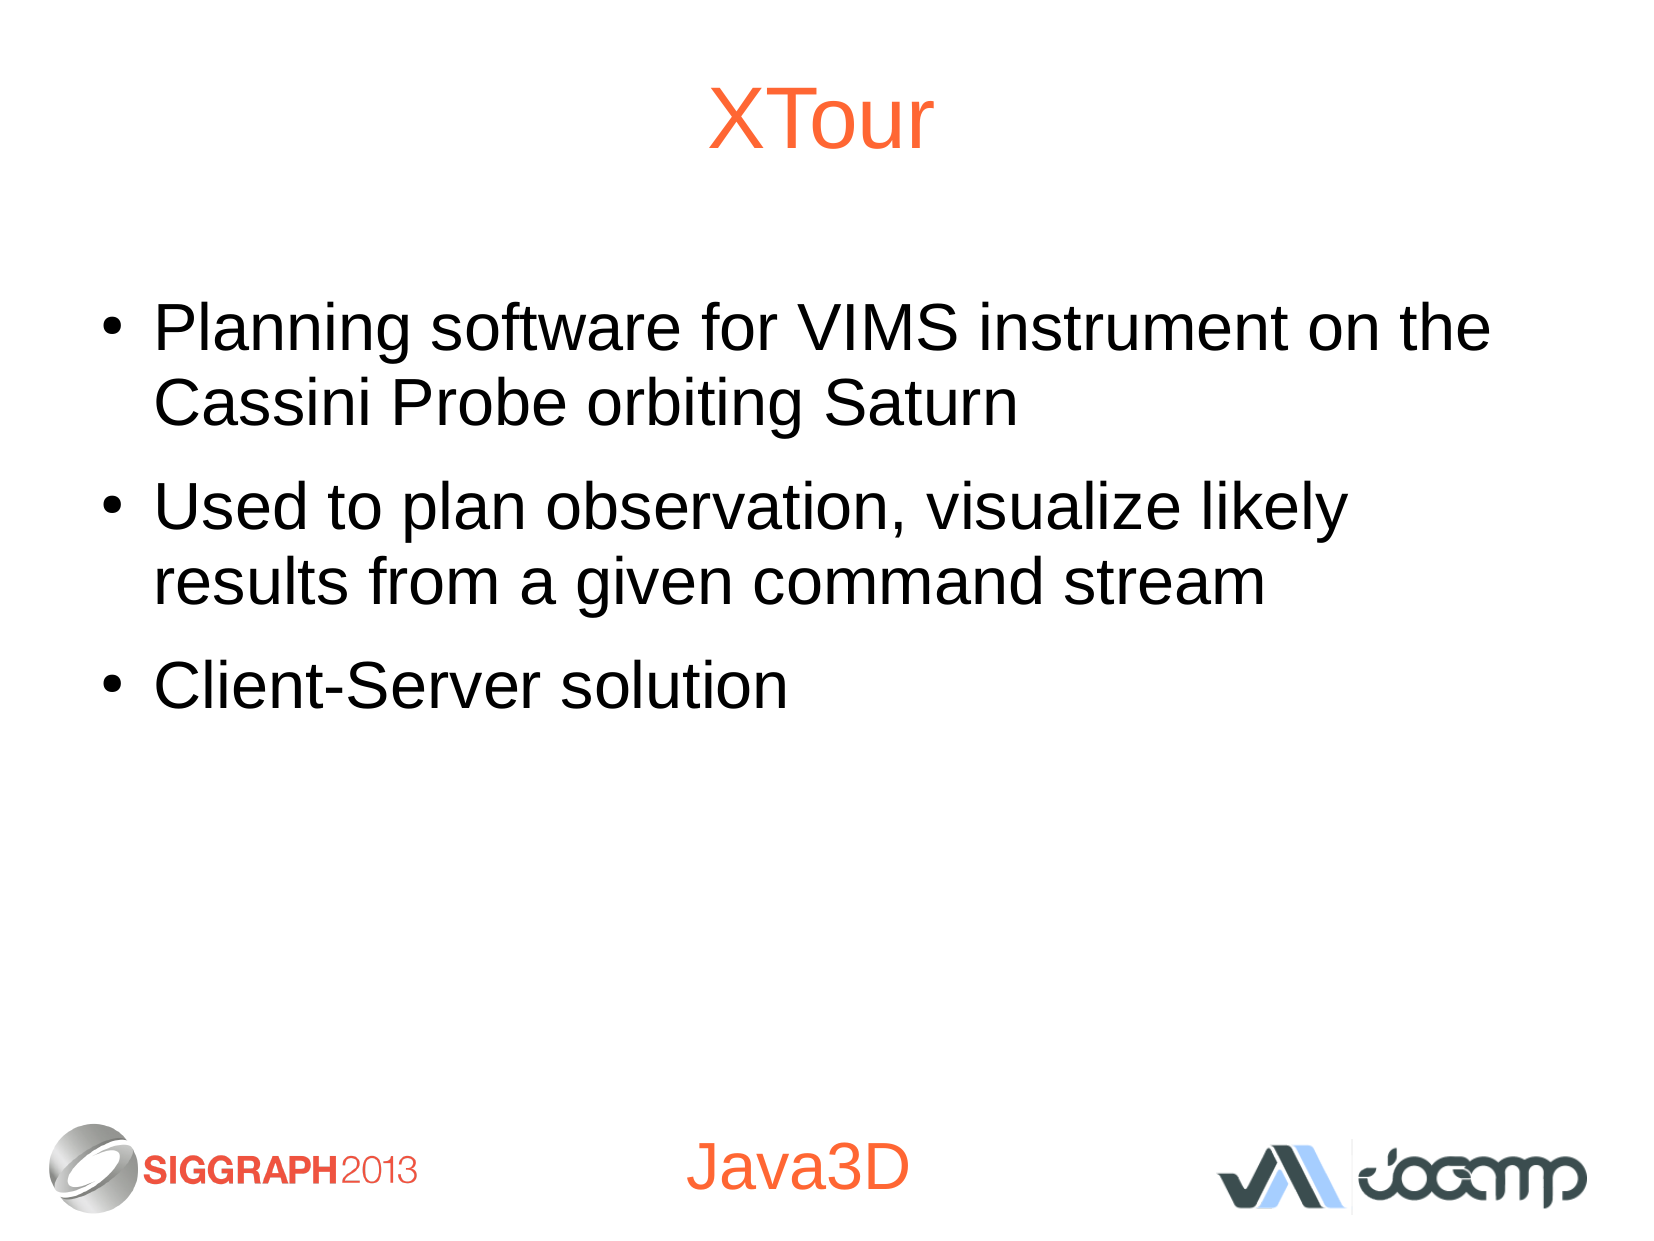

# XTour
Planning software for VIMS instrument on the Cassini Probe orbiting Saturn
Used to plan observation, visualize likely results from a given command stream
Client-Server solution
Java3D